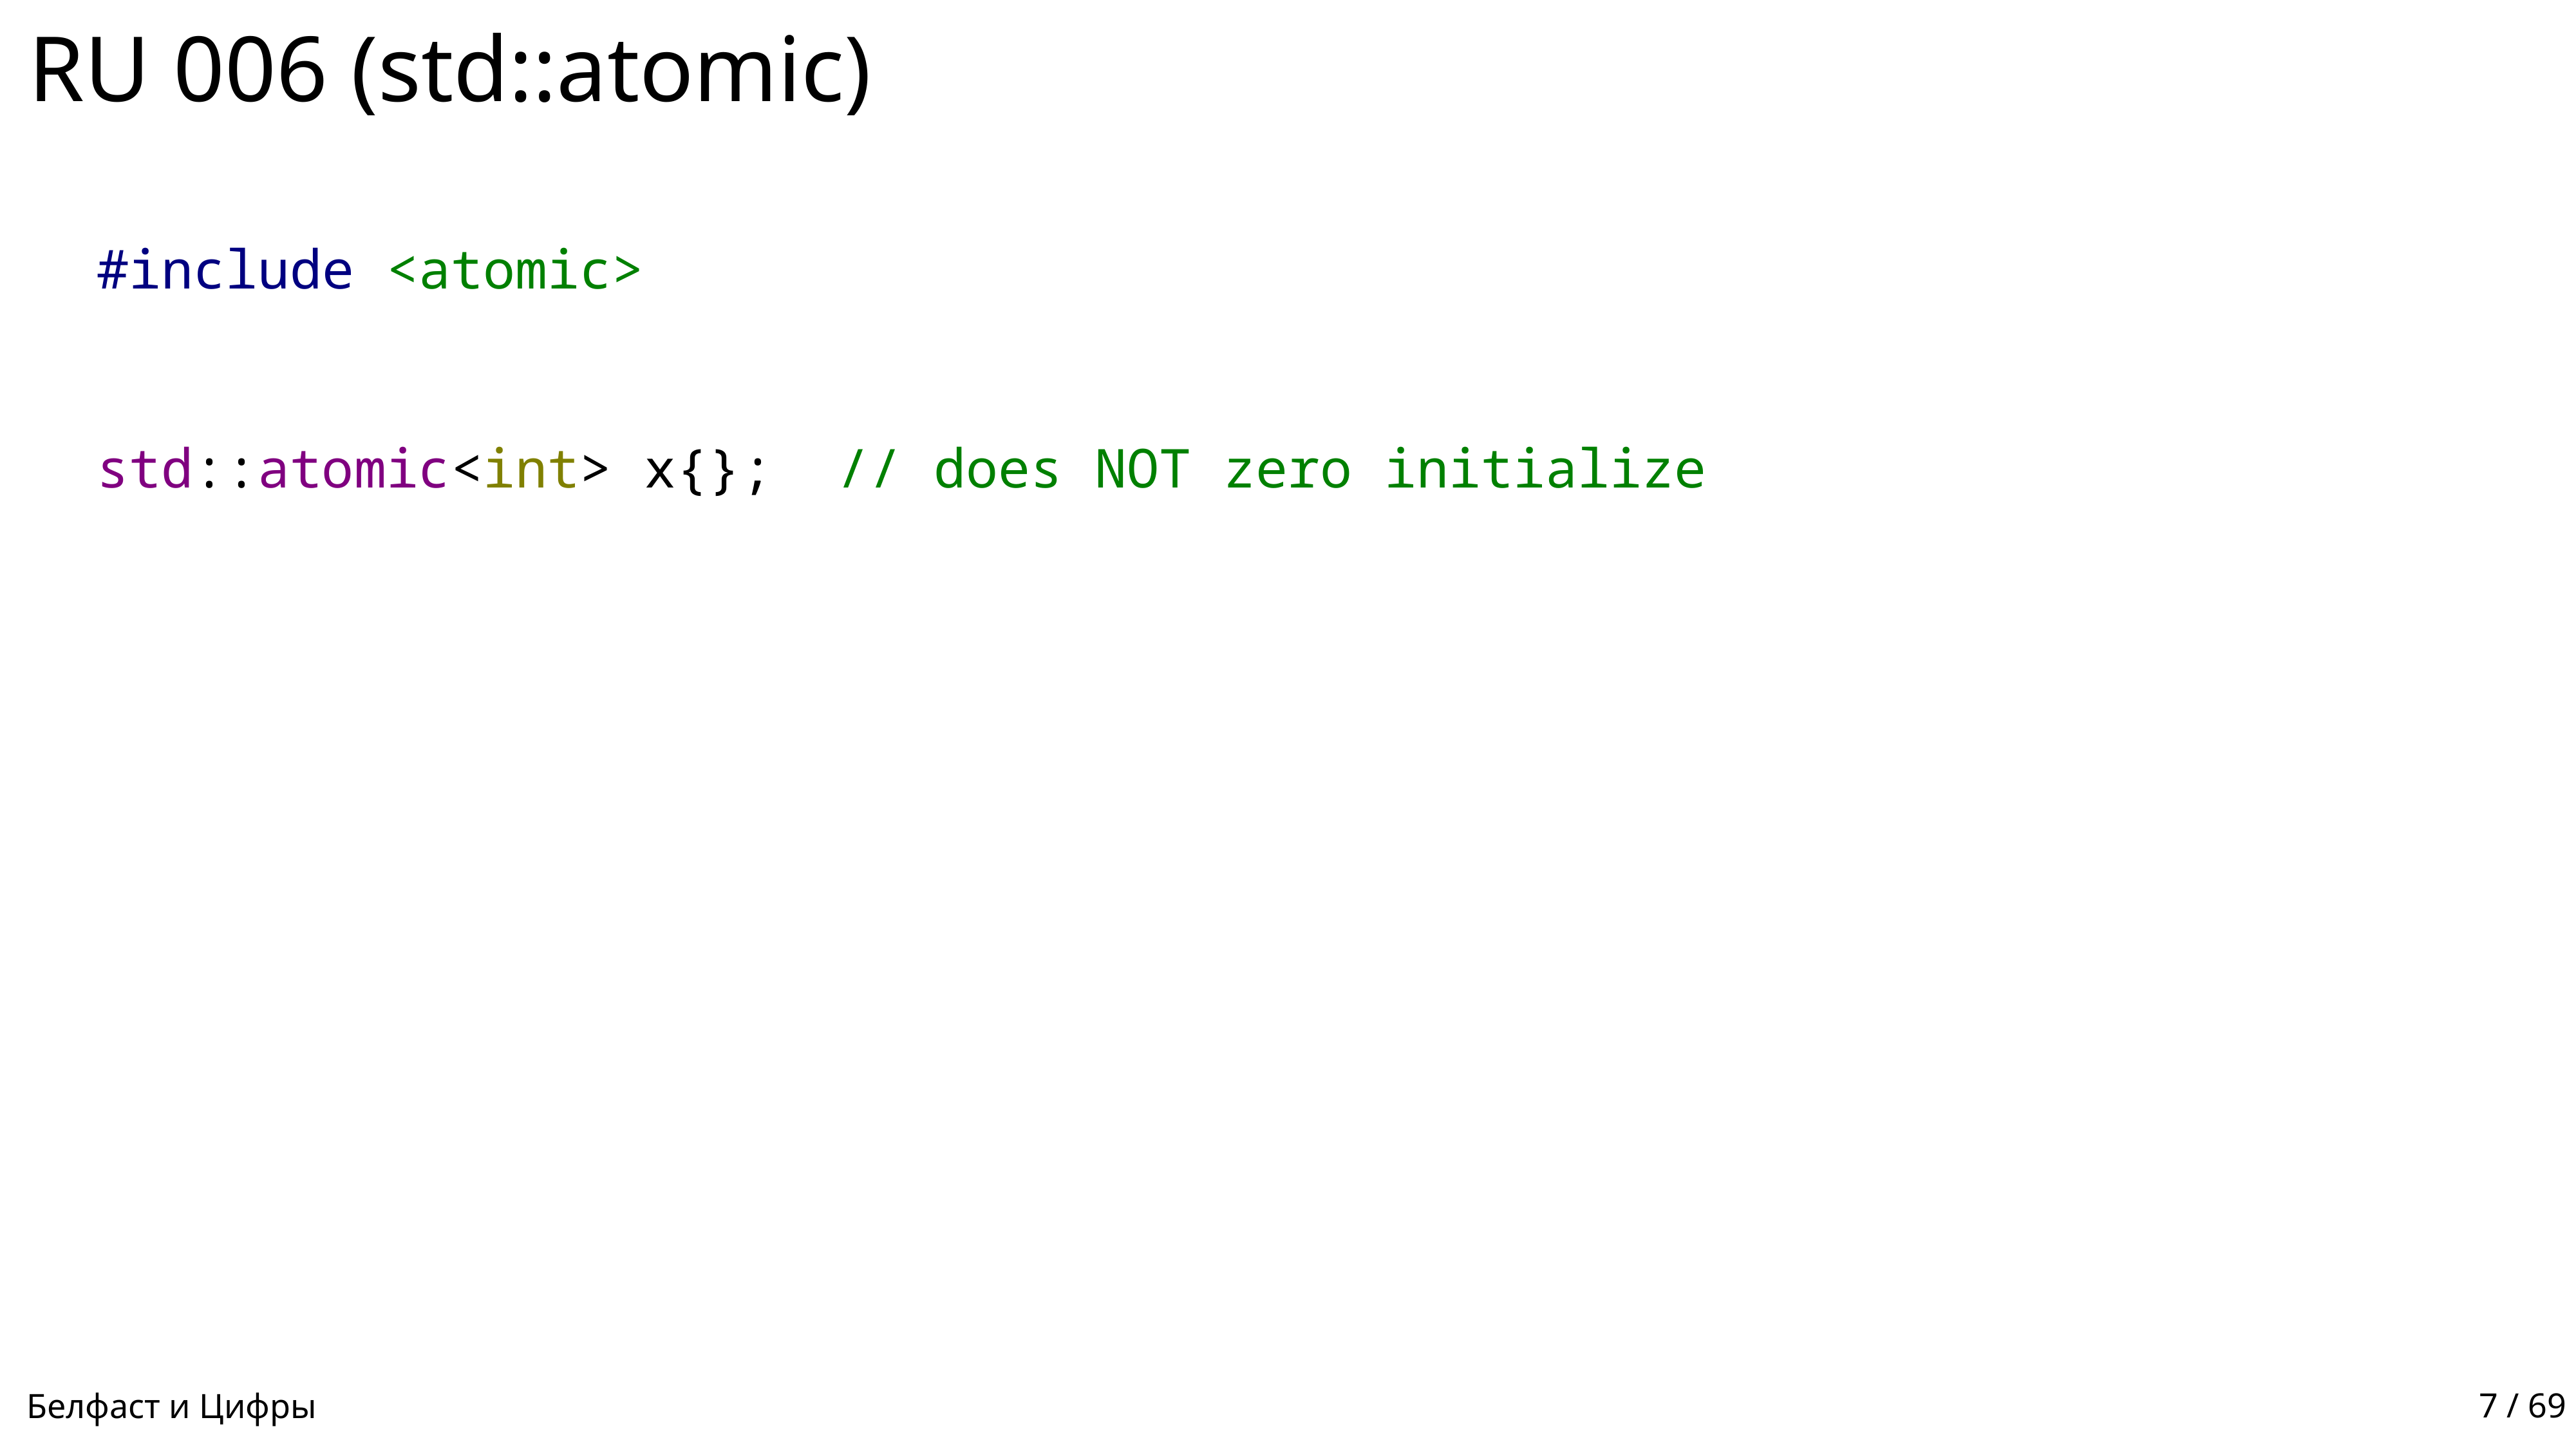

# RU 006 (std::atomic)
#include <atomic>
std::atomic<int> x{}; // does NOT zero initialize
Белфаст и Цифры